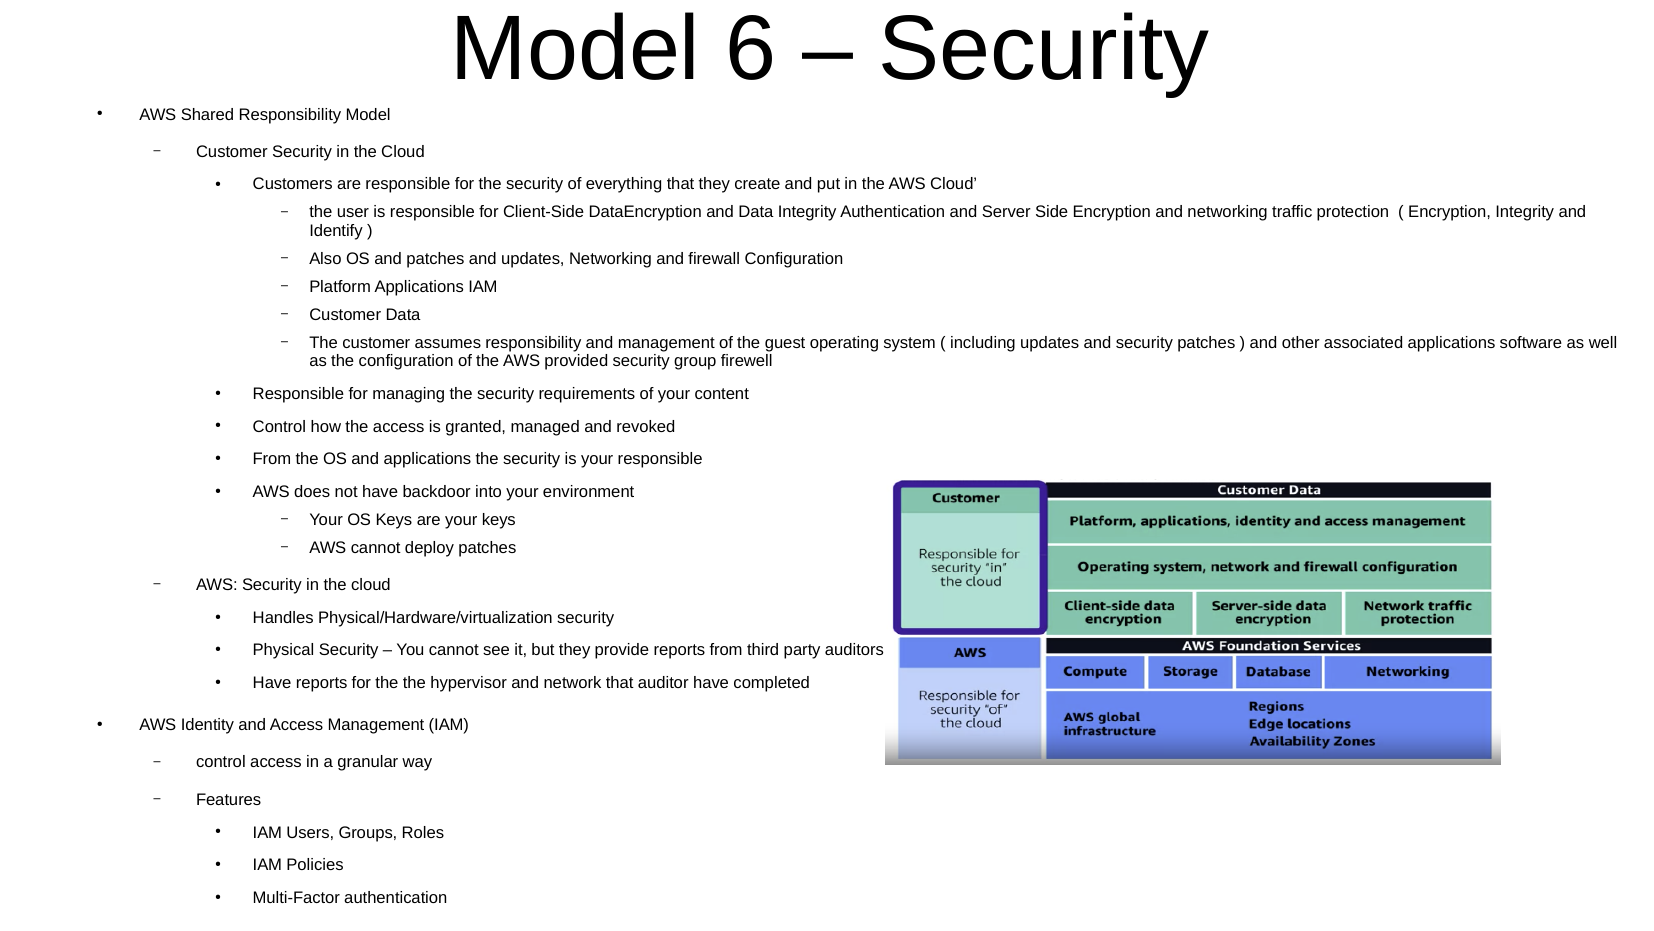

# Model 6 – Security
AWS Shared Responsibility Model
Customer Security in the Cloud
Customers are responsible for the security of everything that they create and put in the AWS Cloud’
the user is responsible for Client-Side DataEncryption and Data Integrity Authentication and Server Side Encryption and networking traffic protection ( Encryption, Integrity and Identify )
Also OS and patches and updates, Networking and firewall Configuration
Platform Applications IAM
Customer Data
The customer assumes responsibility and management of the guest operating system ( including updates and security patches ) and other associated applications software as well as the configuration of the AWS provided security group firewell
Responsible for managing the security requirements of your content
Control how the access is granted, managed and revoked
From the OS and applications the security is your responsible
AWS does not have backdoor into your environment
Your OS Keys are your keys
AWS cannot deploy patches
AWS: Security in the cloud
Handles Physical/Hardware/virtualization security
Physical Security – You cannot see it, but they provide reports from third party auditors
Have reports for the the hypervisor and network that auditor have completed
AWS Identity and Access Management (IAM)
control access in a granular way
Features
IAM Users, Groups, Roles
IAM Policies
Multi-Factor authentication